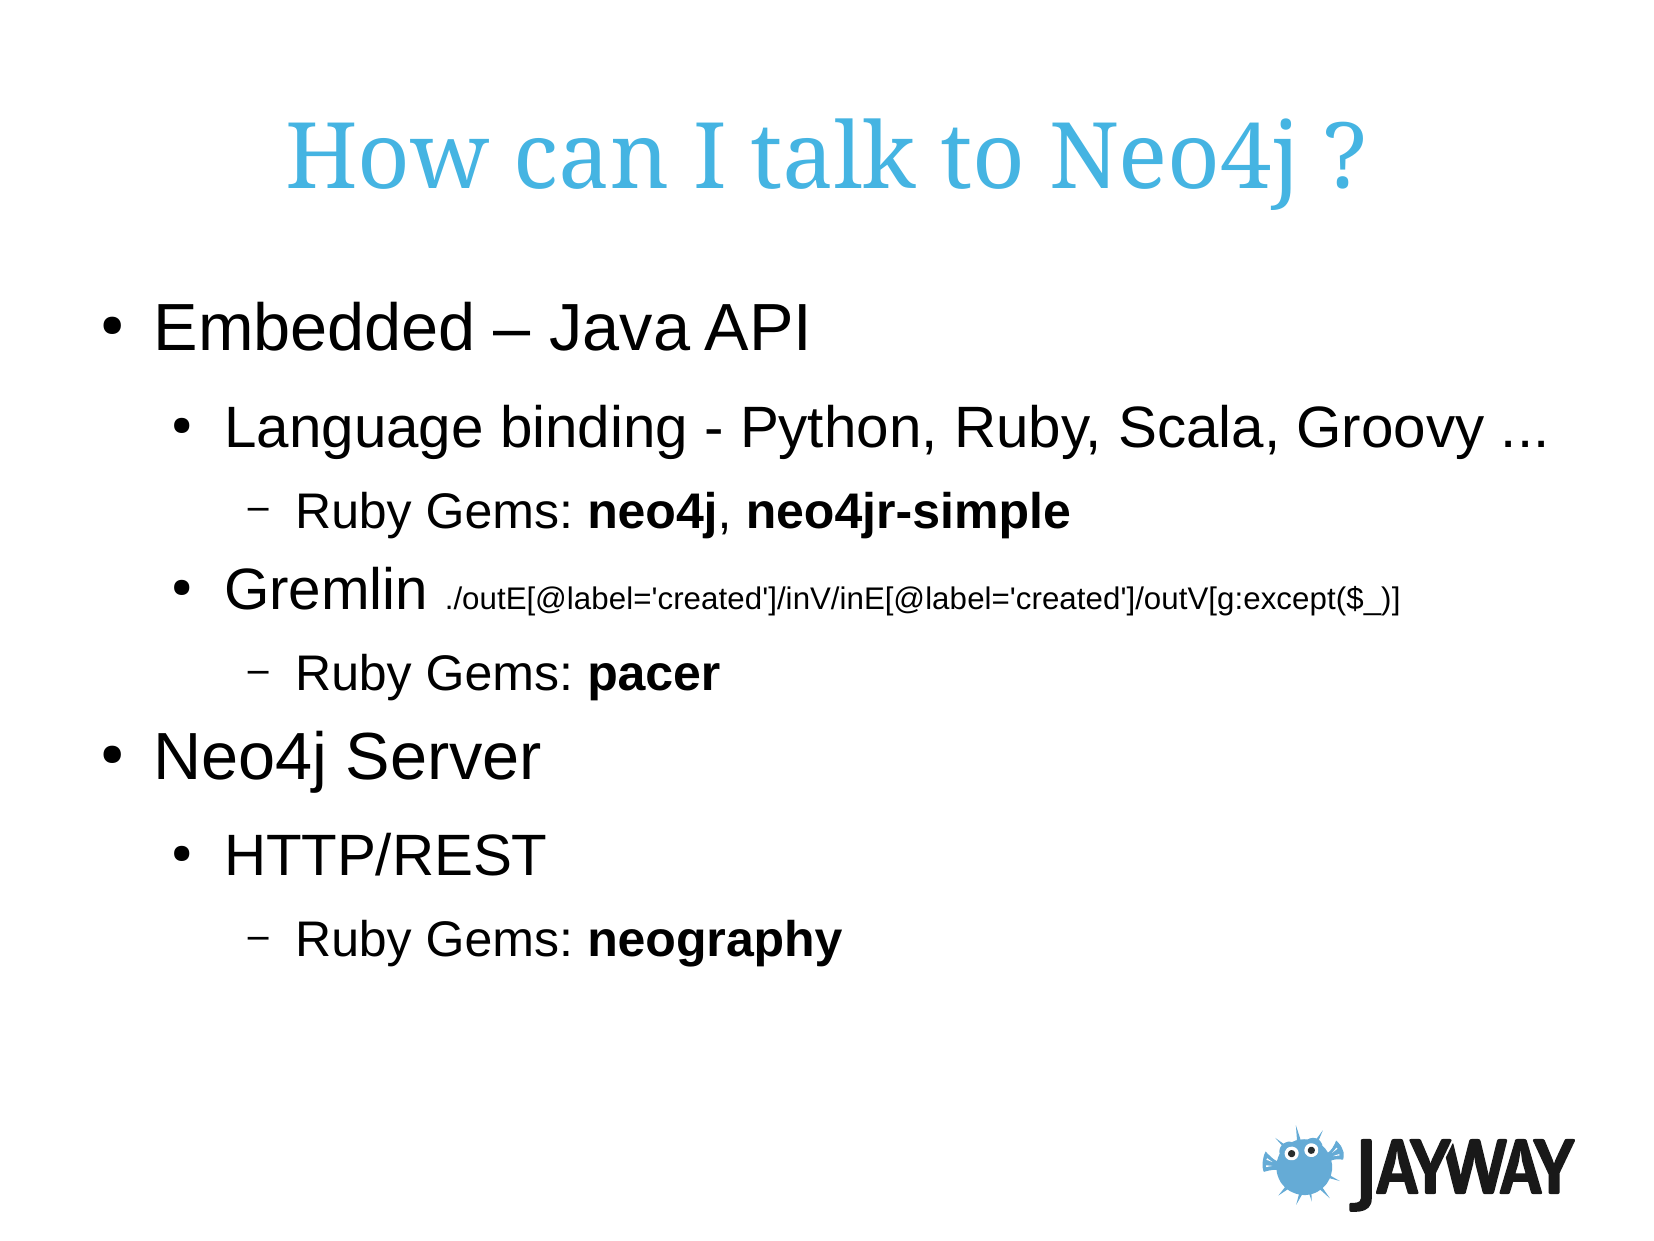

# How can I talk to Neo4j ?
Embedded – Java API
Language binding - Python, Ruby, Scala, Groovy ...
Ruby Gems: neo4j, neo4jr-simple
Gremlin ./outE[@label='created']/inV/inE[@label='created']/outV[g:except($_)]
Ruby Gems: pacer
Neo4j Server
HTTP/REST
Ruby Gems: neography